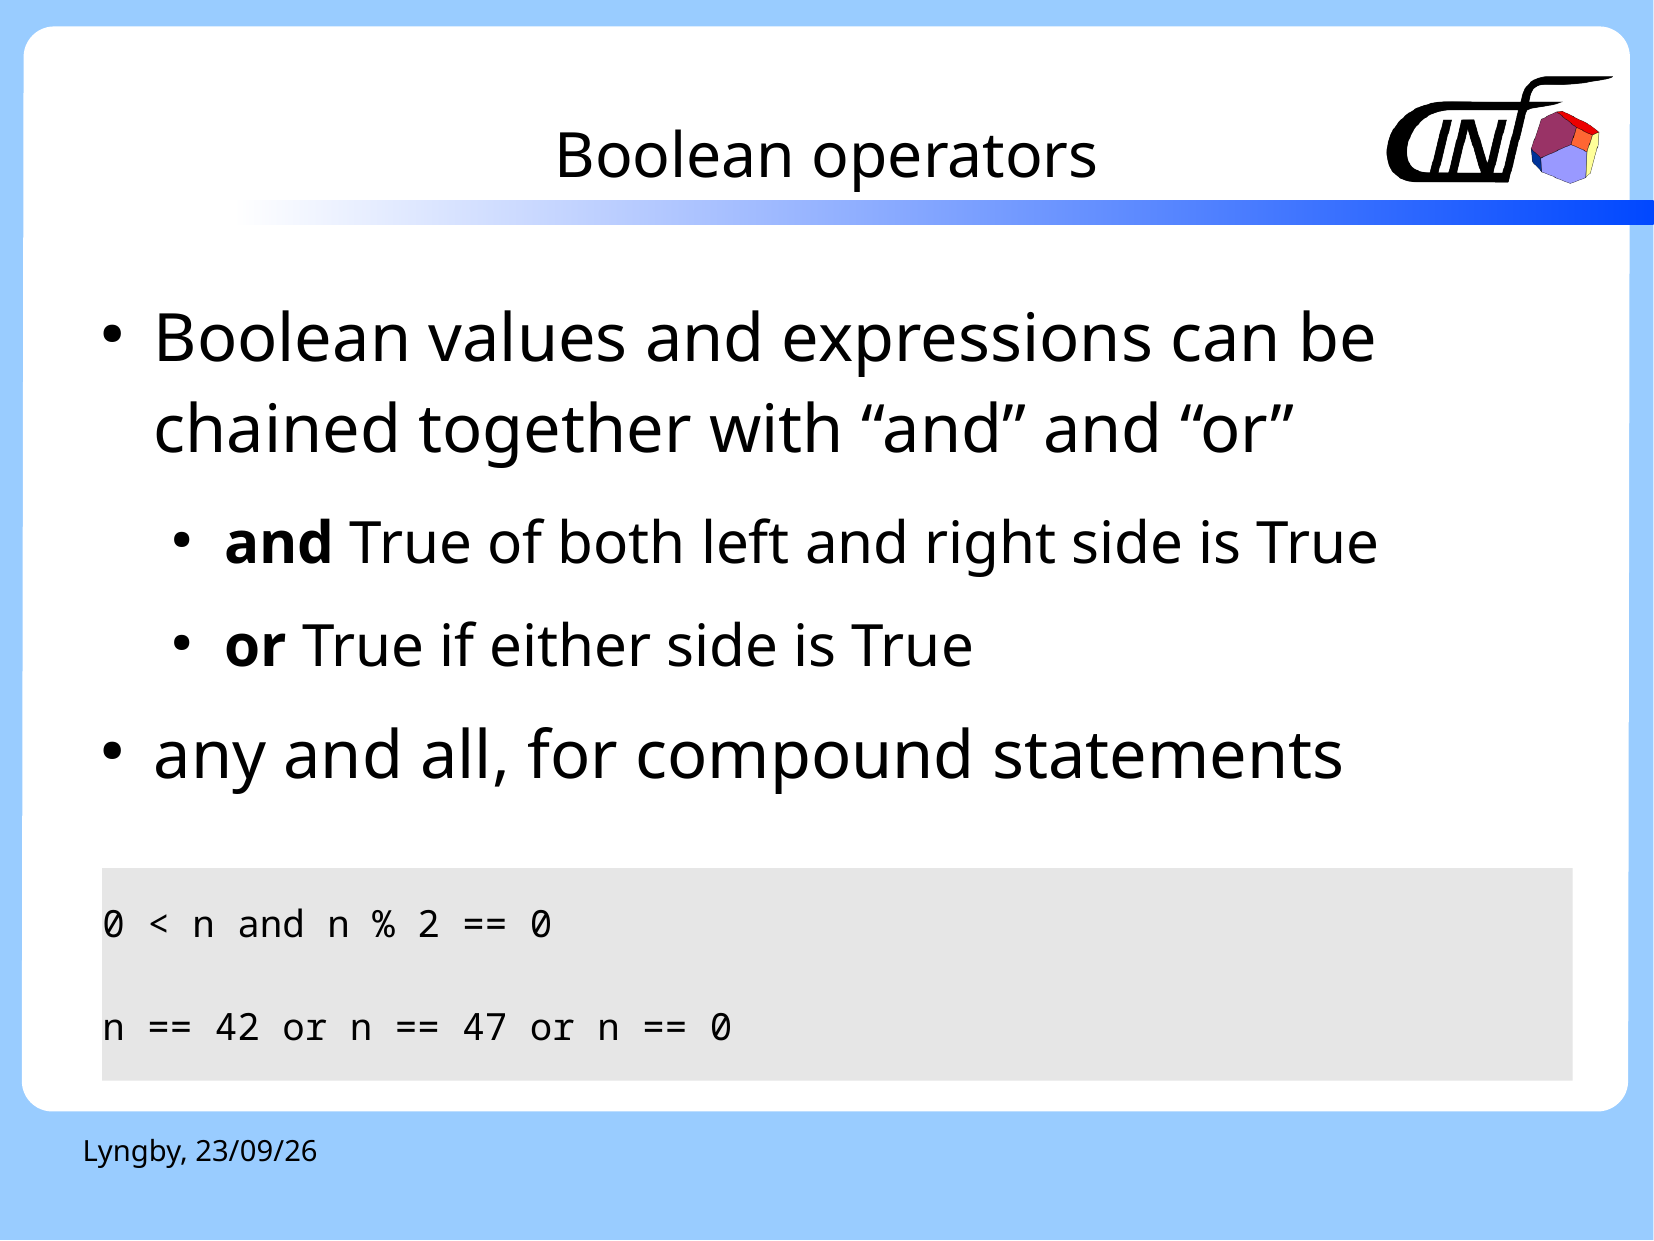

# Boolean operators
Boolean values and expressions can be chained together with “and” and “or”
and True of both left and right side is True
or True if either side is True
any and all, for compound statements
0 < n and n % 2 == 0
n == 42 or n == 47 or n == 0